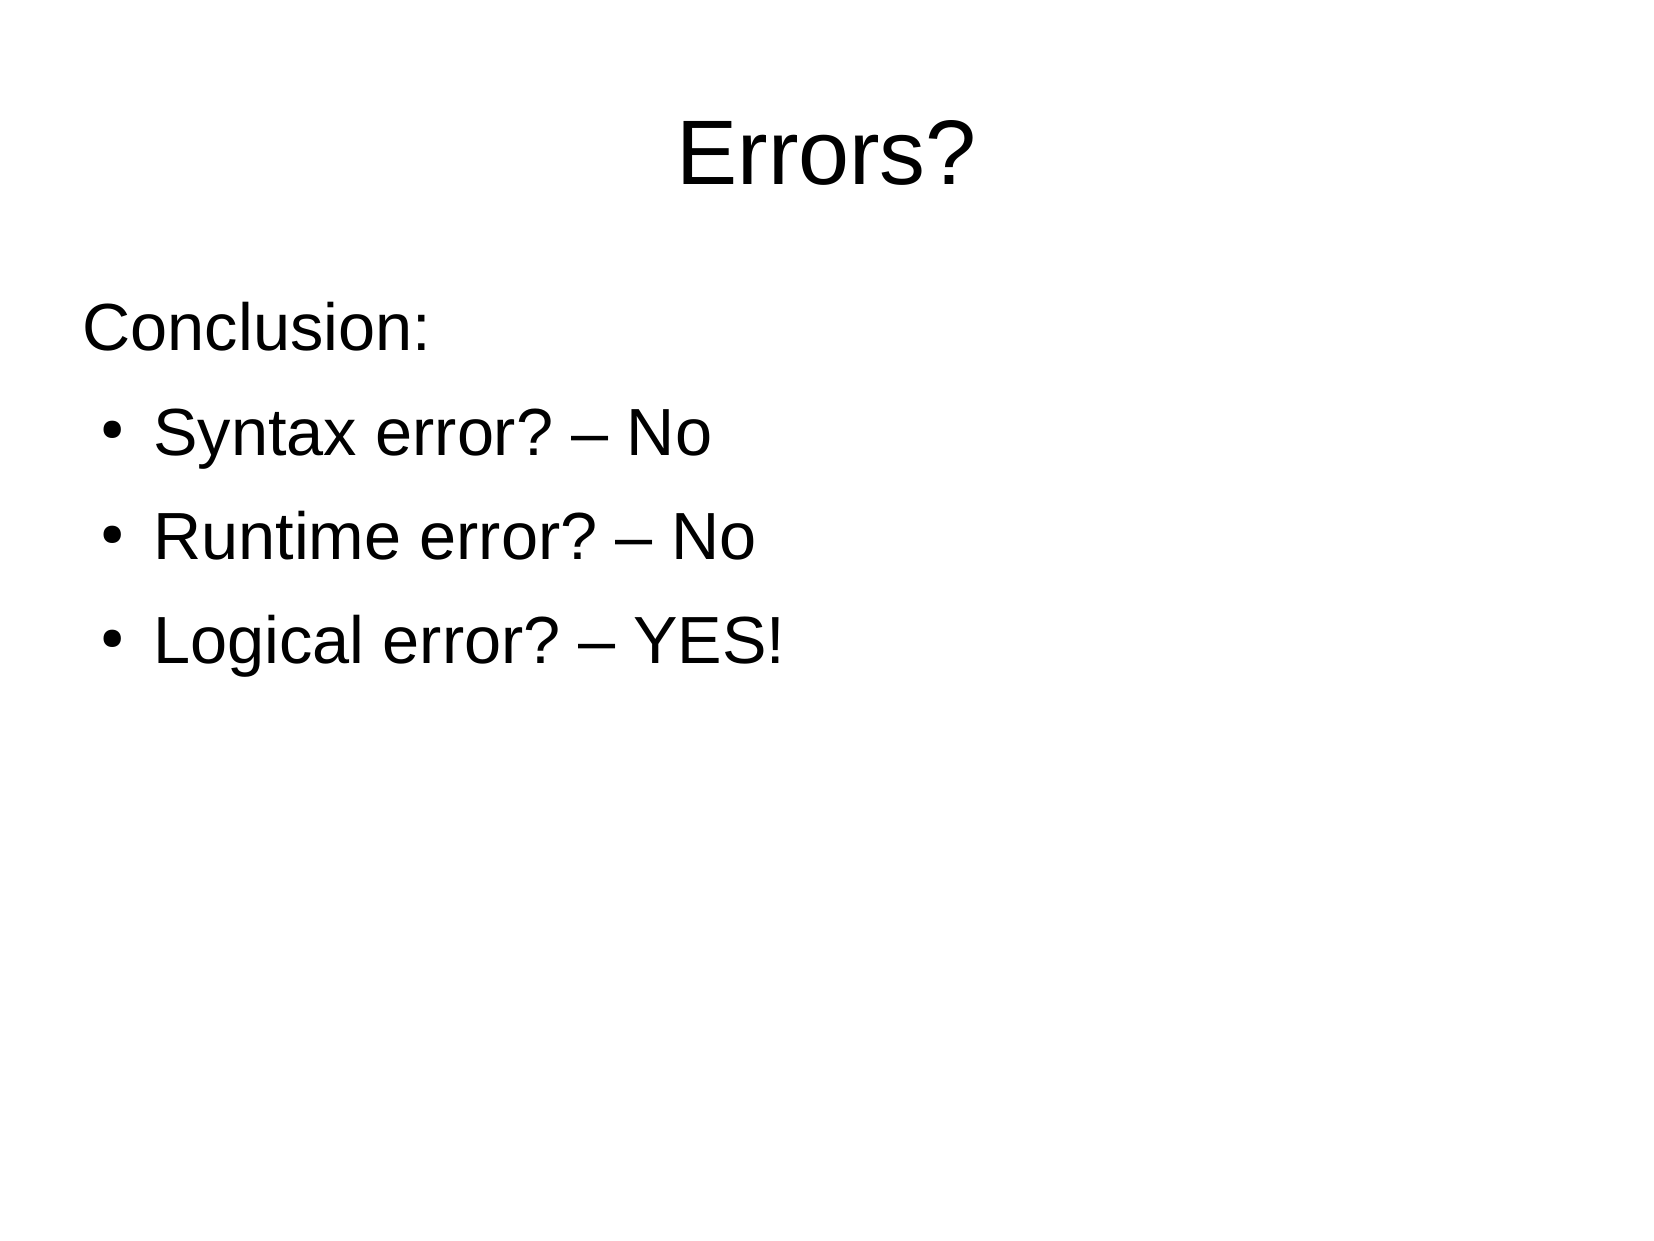

# Errors?
Conclusion:
Syntax error? – No
Runtime error? – No
Logical error? – YES!